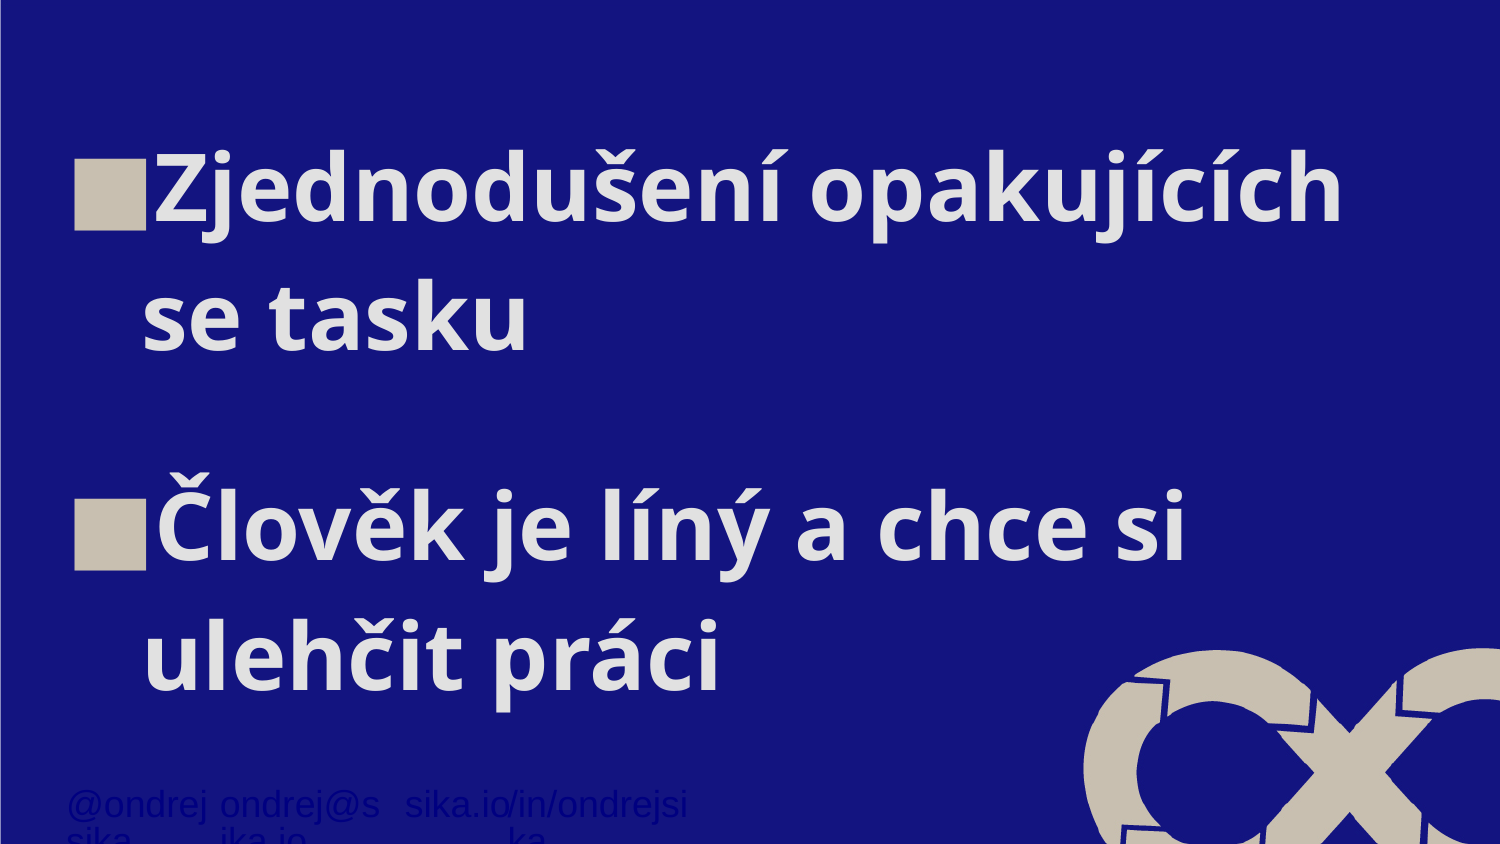

# Zjednodušení opakujících se tasku
Člověk je líný a chce si ulehčit práci